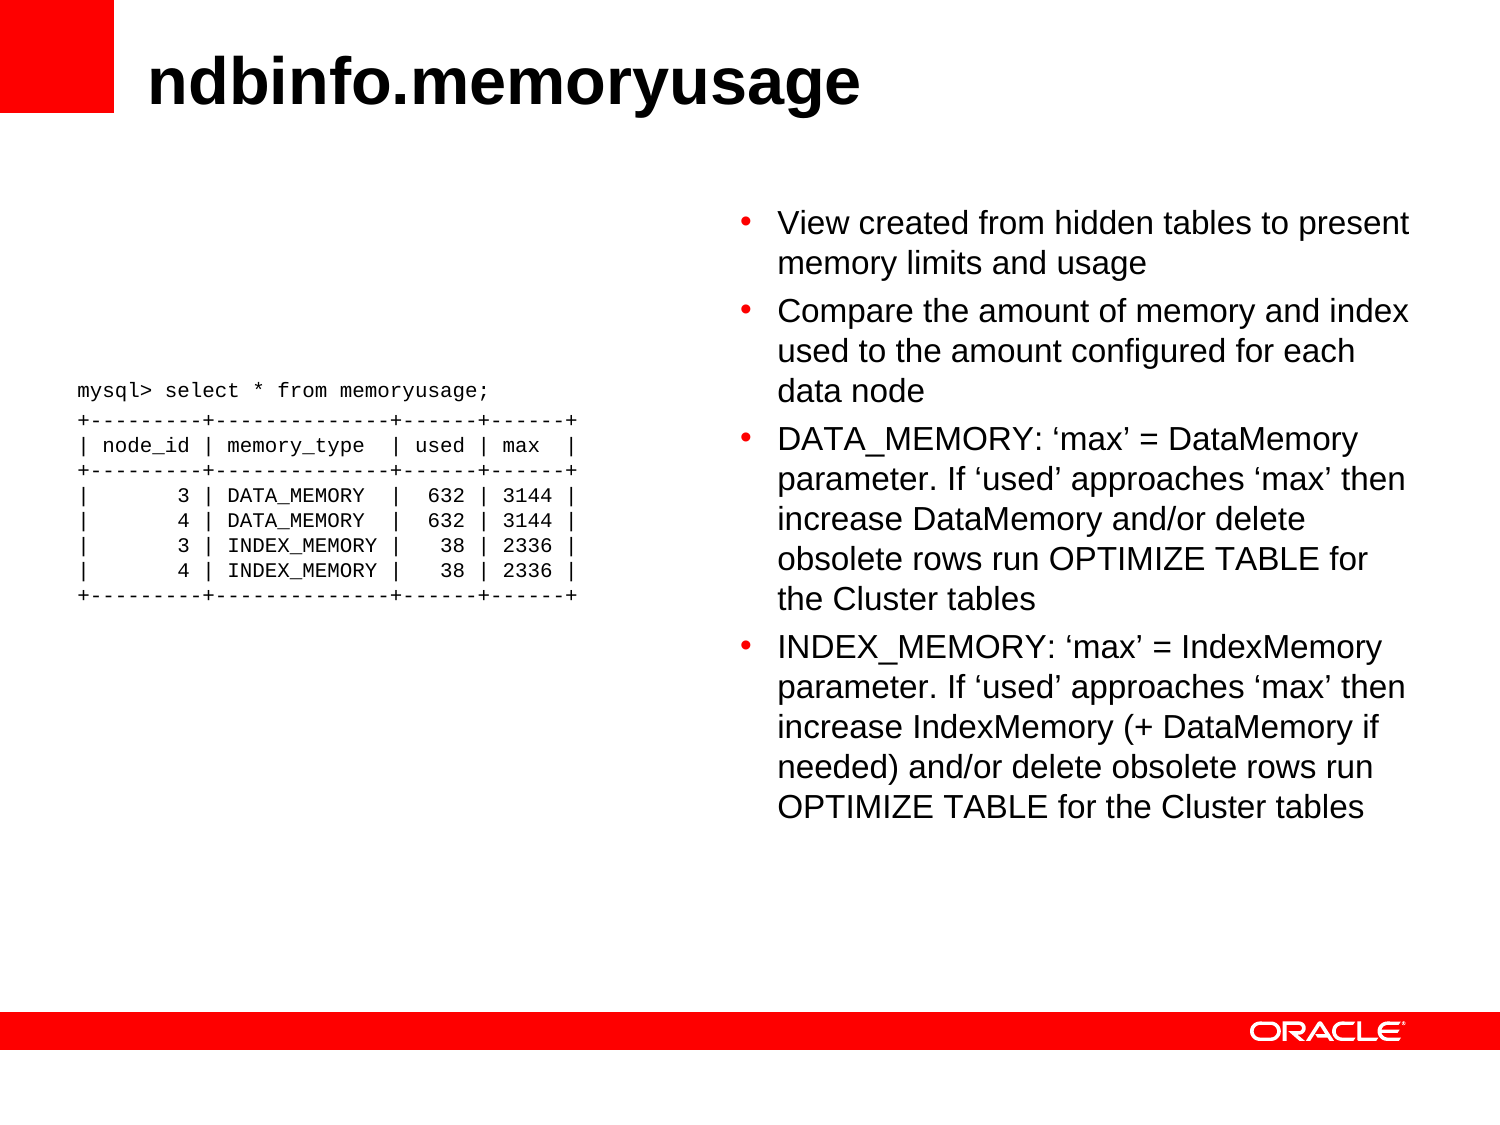

# ndbinfo.memoryusage
View created from hidden tables to present memory limits and usage
Compare the amount of memory and index used to the amount configured for each data node
DATA_MEMORY: ‘max’ = DataMemory parameter. If ‘used’ approaches ‘max’ then increase DataMemory and/or delete obsolete rows run OPTIMIZE TABLE for the Cluster tables
INDEX_MEMORY: ‘max’ = IndexMemory parameter. If ‘used’ approaches ‘max’ then increase IndexMemory (+ DataMemory if needed) and/or delete obsolete rows run OPTIMIZE TABLE for the Cluster tables
mysql> select * from memoryusage;
+---------+--------------+------+------+
| node_id | memory_type | used | max |
+---------+--------------+------+------+
| 3 | DATA_MEMORY | 632 | 3144 |
| 4 | DATA_MEMORY | 632 | 3144 |
| 3 | INDEX_MEMORY | 38 | 2336 |
| 4 | INDEX_MEMORY | 38 | 2336 |
+---------+--------------+------+------+